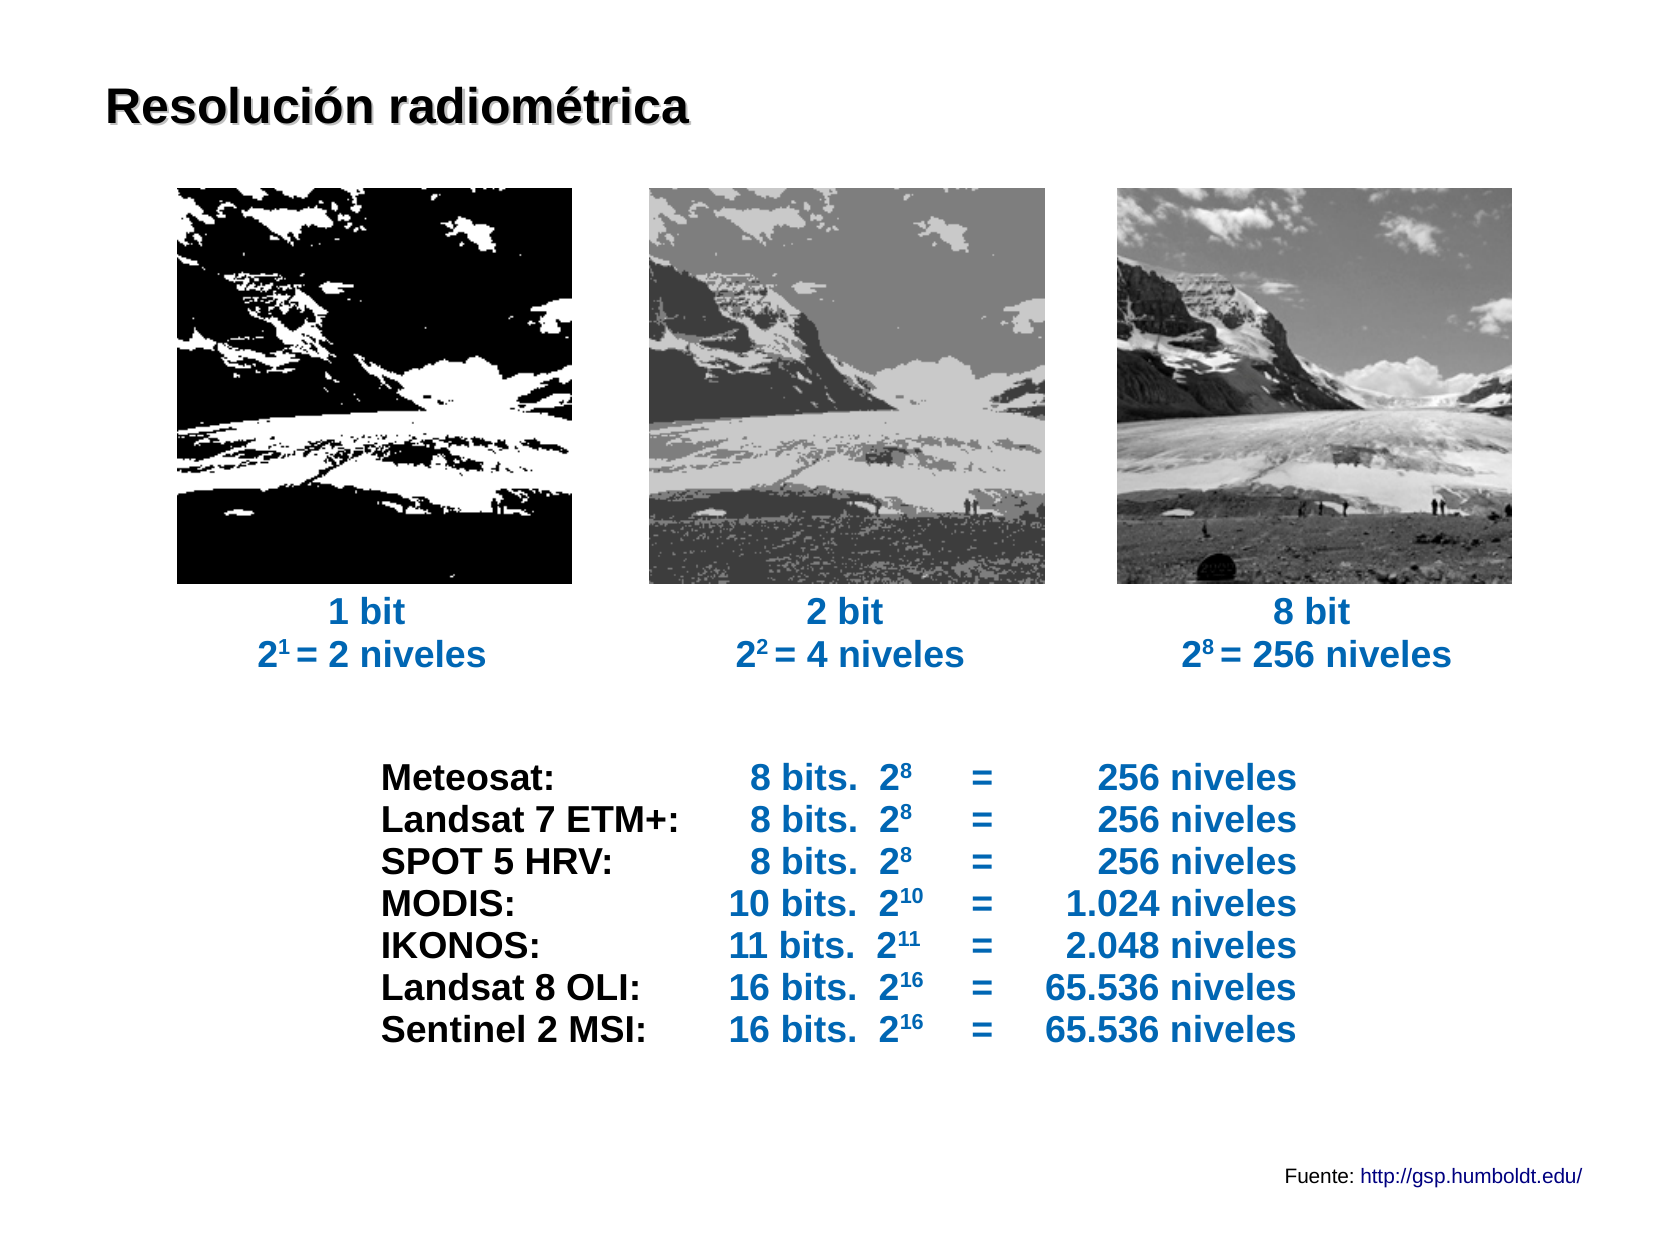

Resolución radiométrica
1 bit
21 = 2 niveles
2 bit
22 = 4 niveles
8 bit
28 = 256 niveles
Meteosat:			8 bits. 28 	= 	 256 niveles
Landsat 7 ETM+: 	8 bits. 28 	= 	 256 niveles
SPOT 5 HRV:		8 bits. 28 	= 	 256 niveles
MODIS:			 10 bits. 210 	= 	 1.024 niveles
IKONOS:		 11 bits. 211 	= 	 2.048 niveles
Landsat 8 OLI: 	 16 bits. 216 	= 	65.536 niveles
Sentinel 2 MSI:	 16 bits. 216	=	65.536 niveles
Fuente: http://gsp.humboldt.edu/